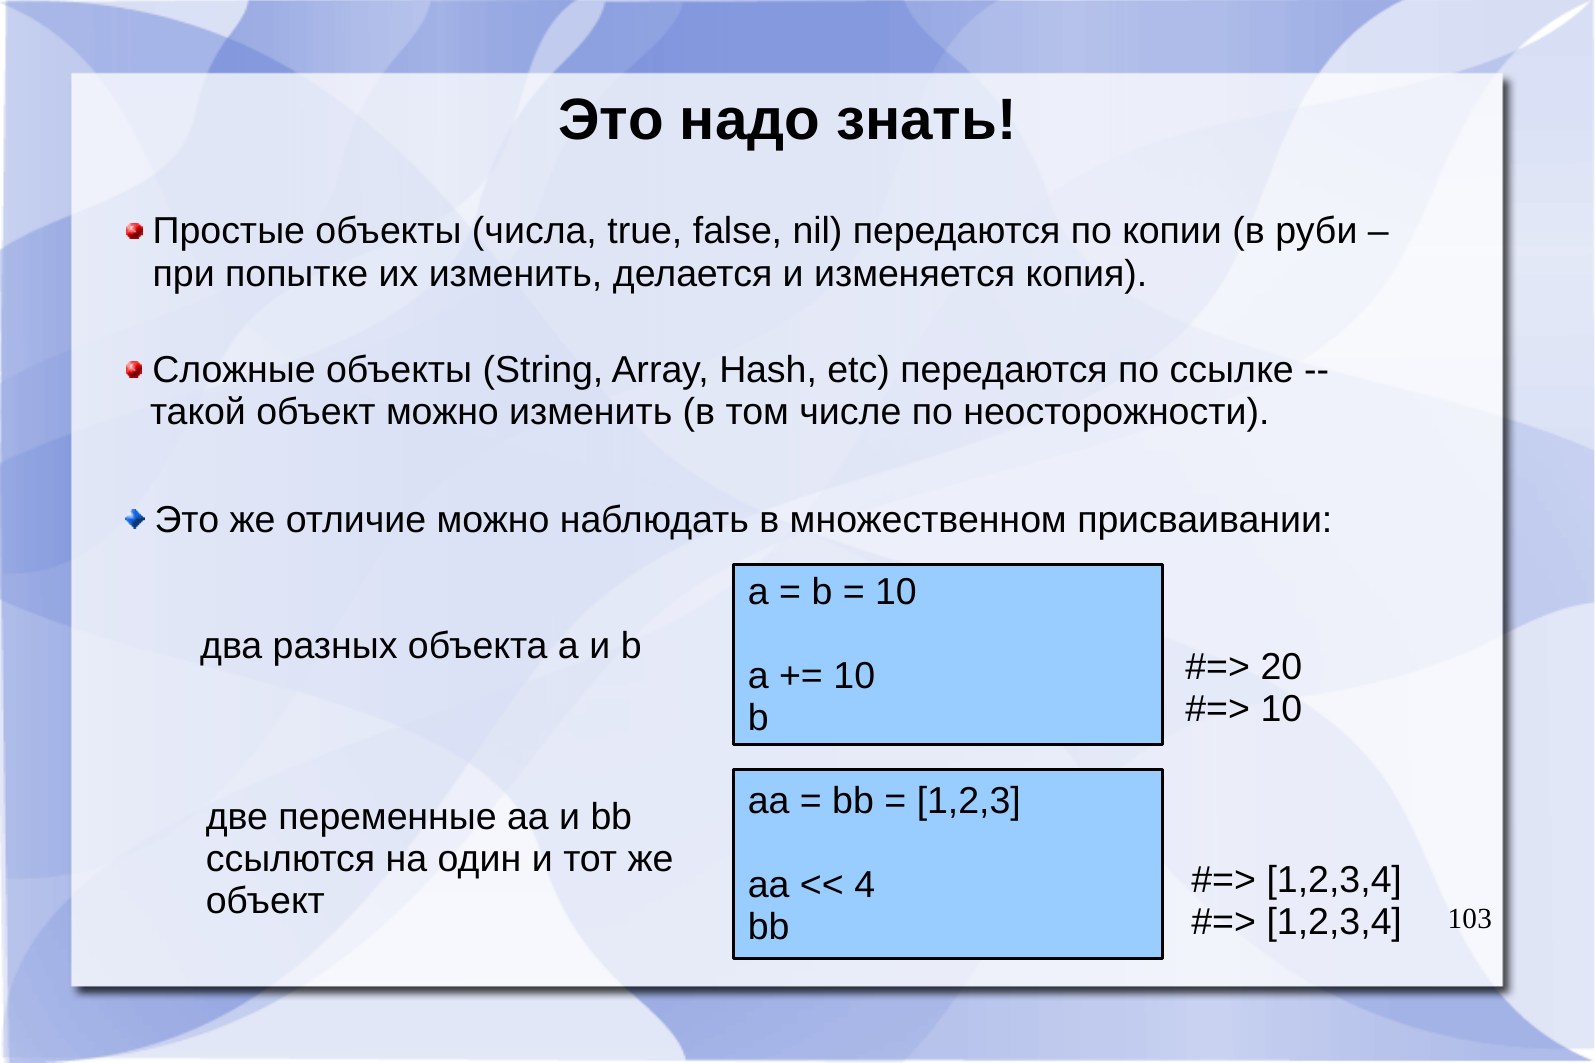

# Это надо знать!
 Простые объекты (числа, true, false, nil) передаются по копии (в руби –
 при попытке их изменить, делается и изменяется копия).
 Сложные объекты (String, Array, Hash, etc) передаются по ссылке --
 такой объект можно изменить (в том числе по неосторожности).
 Это же отличие можно наблюдать в множественном присваивании:
a = b = 10
a += 10
b
два разных объекта a и b
#=> 20
#=> 10
aa = bb = [1,2,3]
aa << 4
bb
две переменные aa и bb
ссылются на один и тот же
объект
#=> [1,2,3,4]
#=> [1,2,3,4]
103